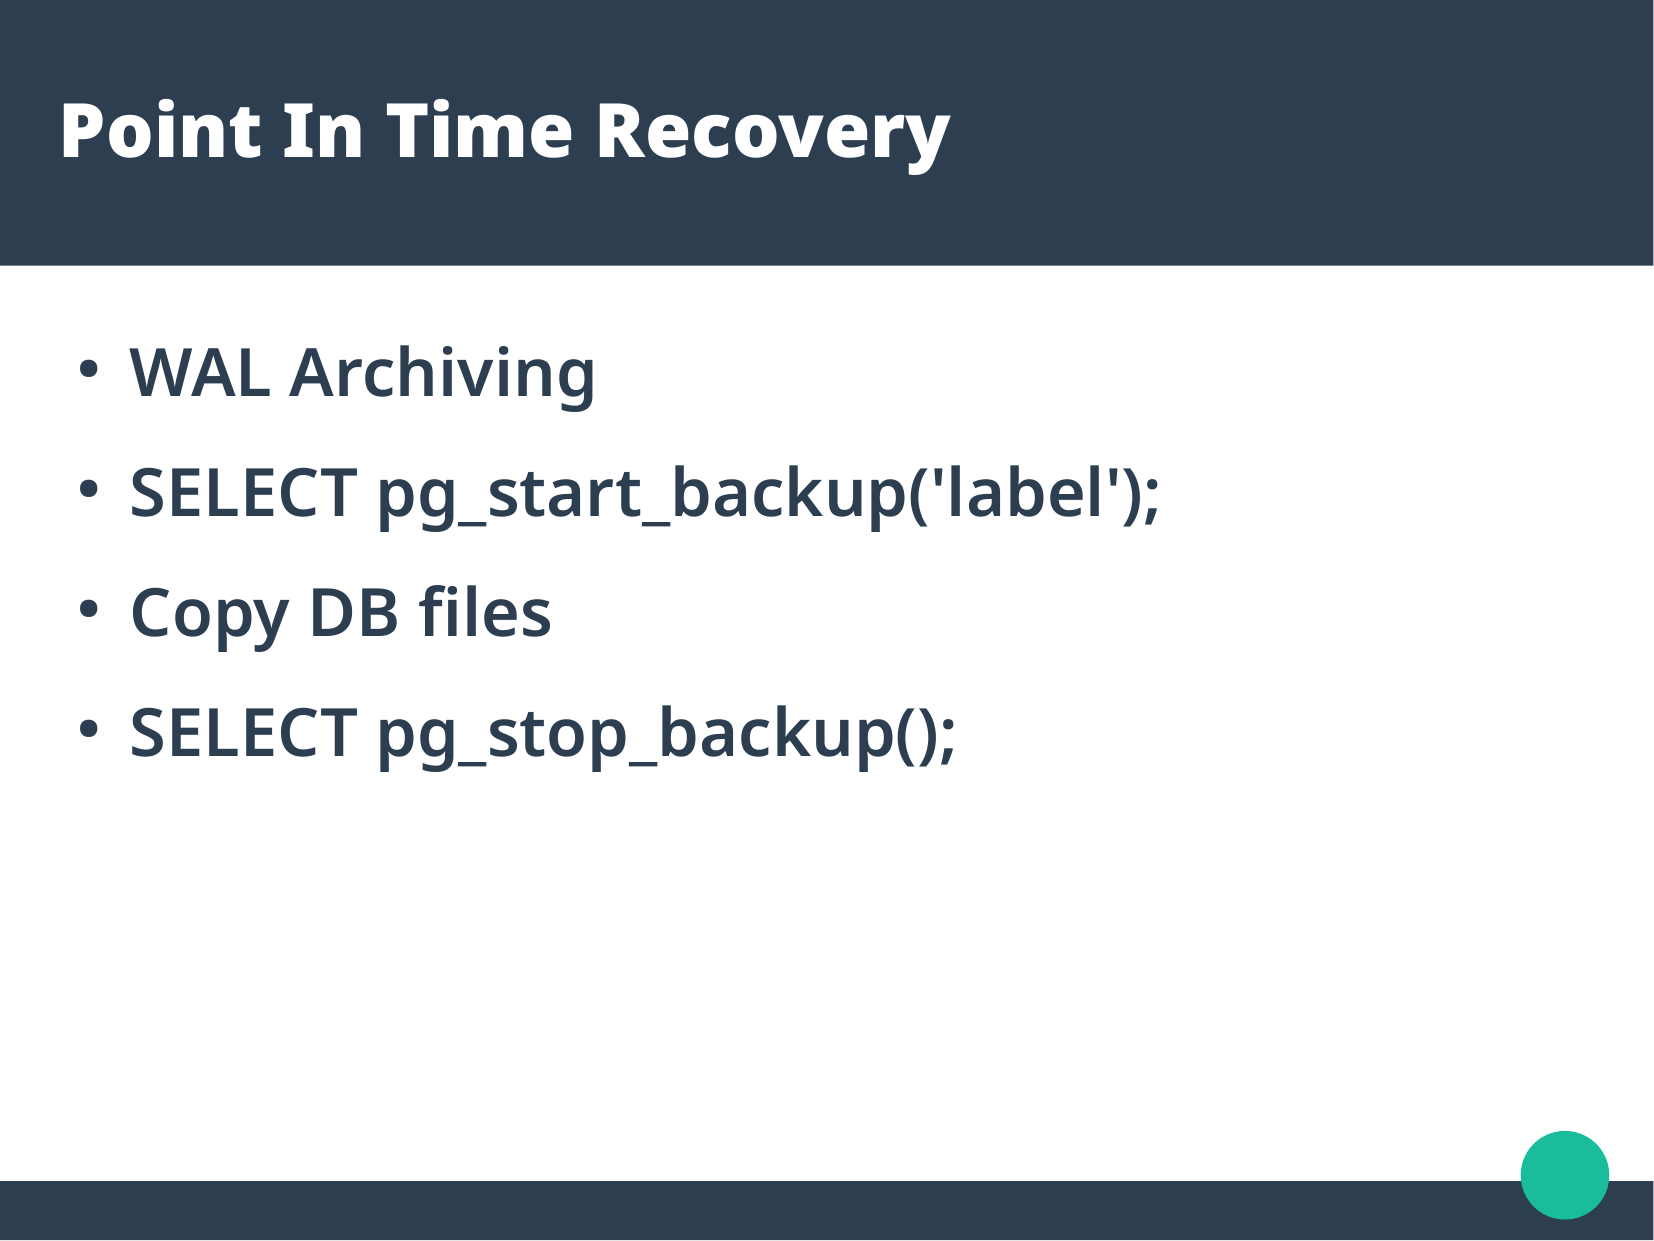

# Point In Time Recovery
WAL Archiving
SELECT pg_start_backup('label');
Copy DB files
SELECT pg_stop_backup();